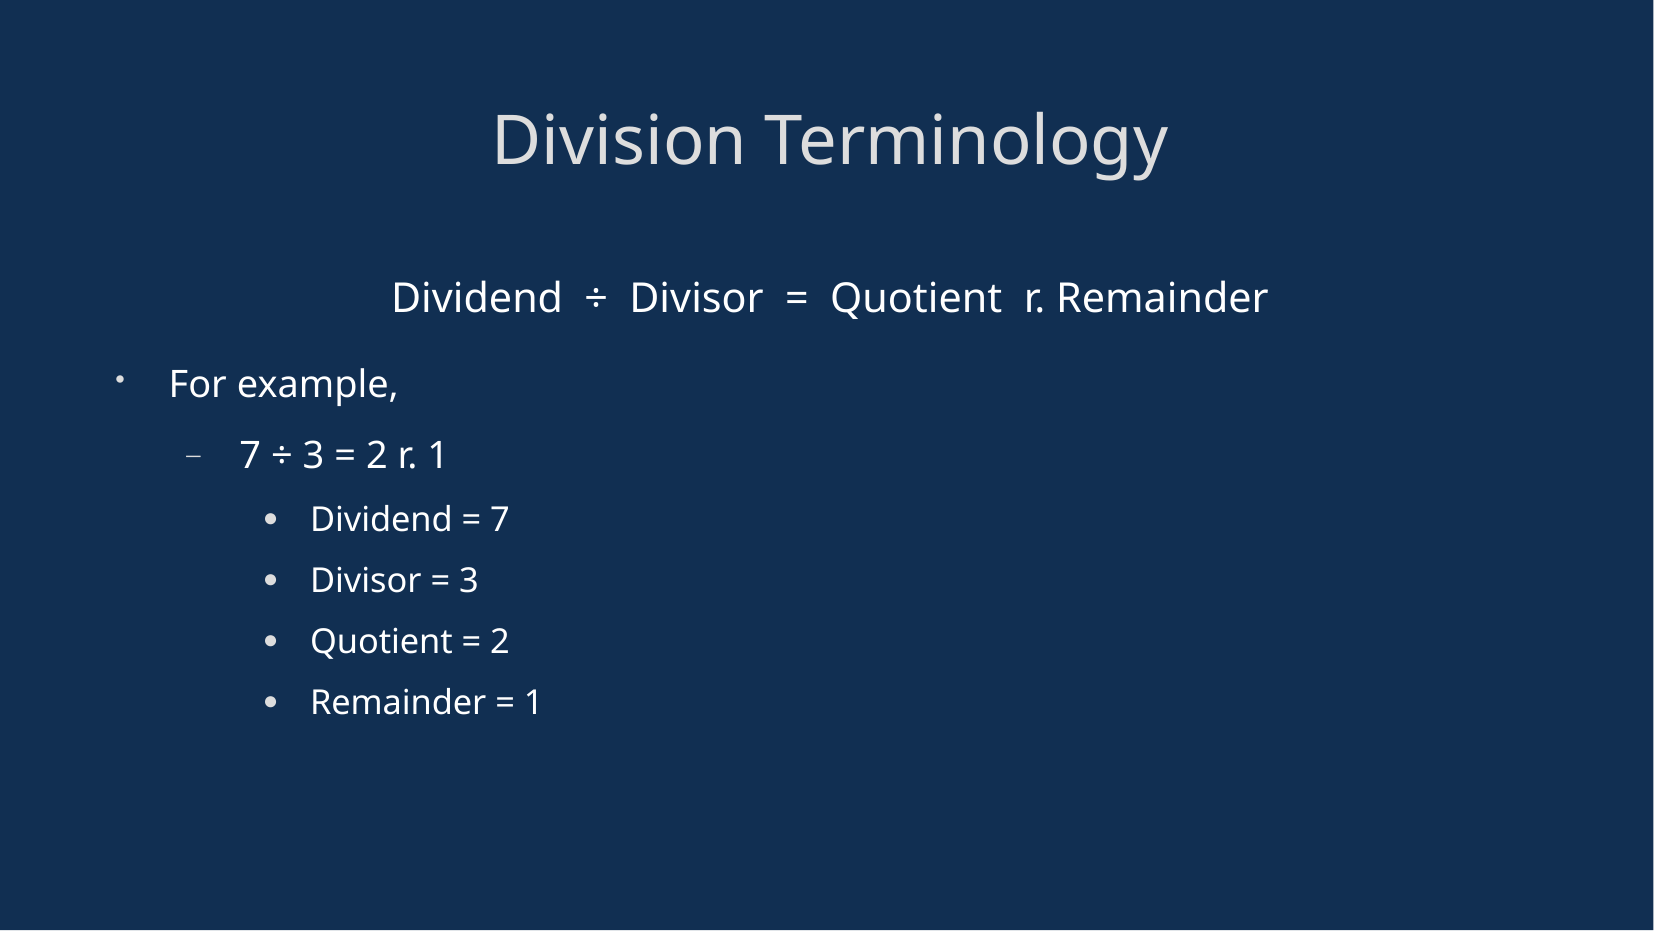

# Division Terminology
Dividend ÷ Divisor = Quotient r. Remainder
For example,
7 ÷ 3 = 2 r. 1
Dividend = 7
Divisor = 3
Quotient = 2
Remainder = 1